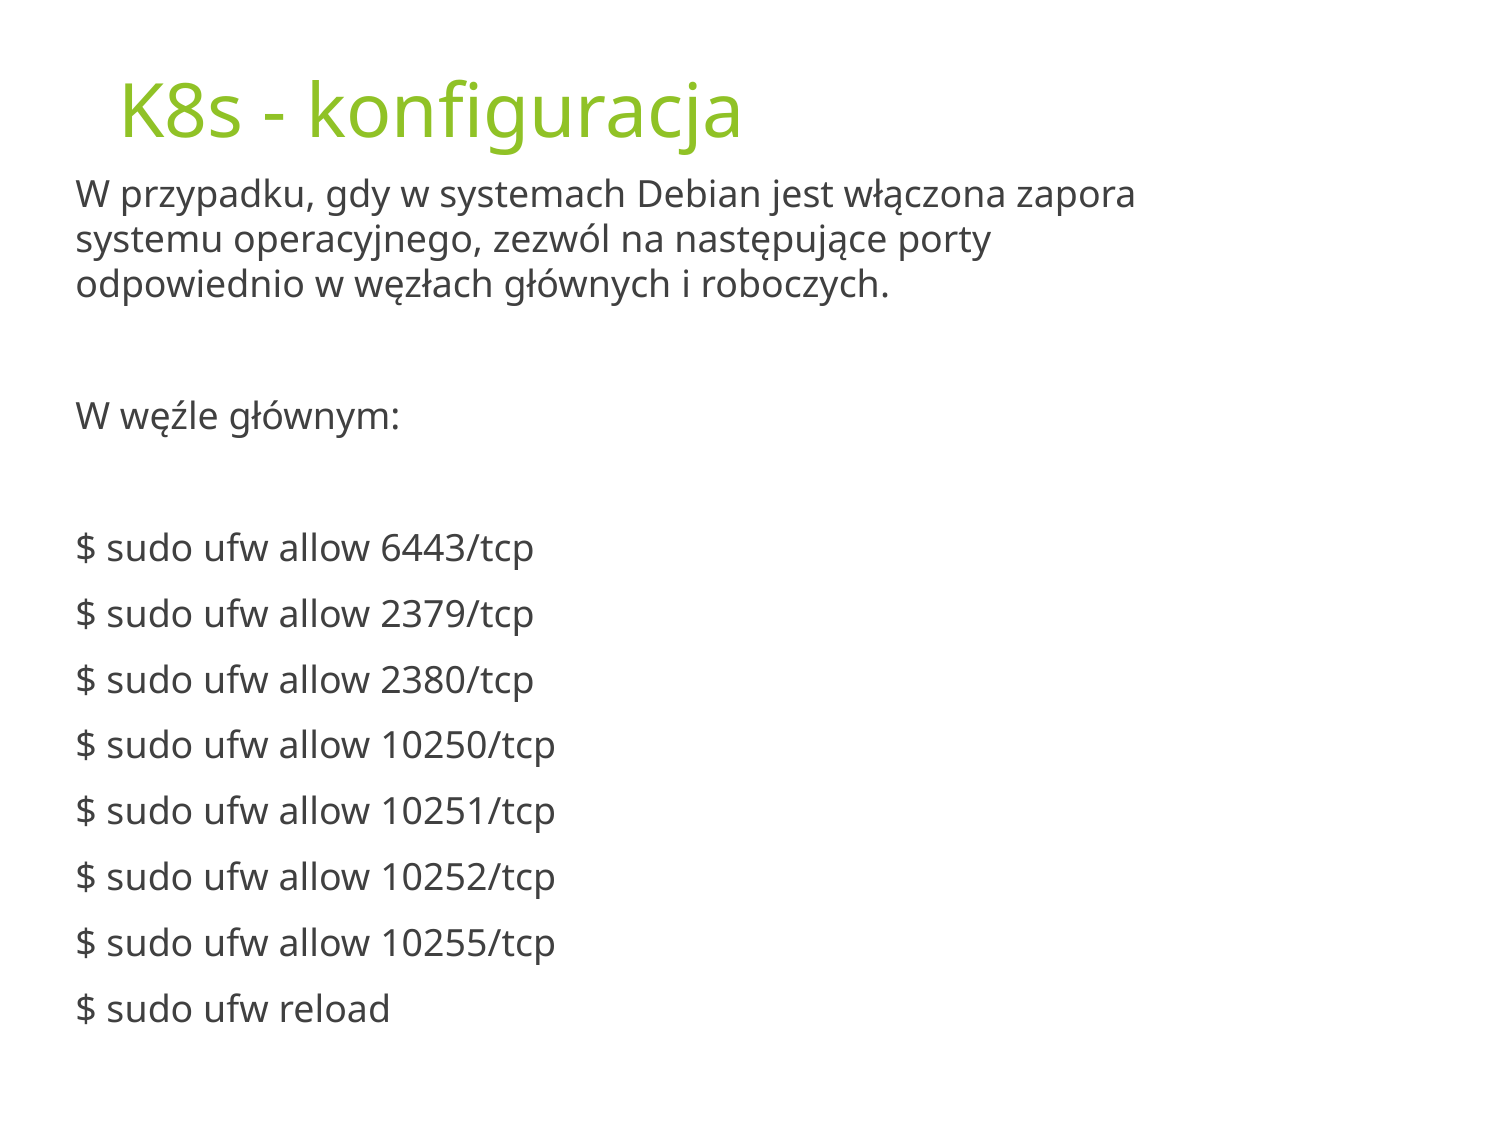

# K8s - konfiguracja
W przypadku, gdy w systemach Debian jest włączona zapora systemu operacyjnego, zezwól na następujące porty odpowiednio w węzłach głównych i roboczych.
W węźle głównym:
$ sudo ufw allow 6443/tcp
$ sudo ufw allow 2379/tcp
$ sudo ufw allow 2380/tcp
$ sudo ufw allow 10250/tcp
$ sudo ufw allow 10251/tcp
$ sudo ufw allow 10252/tcp
$ sudo ufw allow 10255/tcp
$ sudo ufw reload